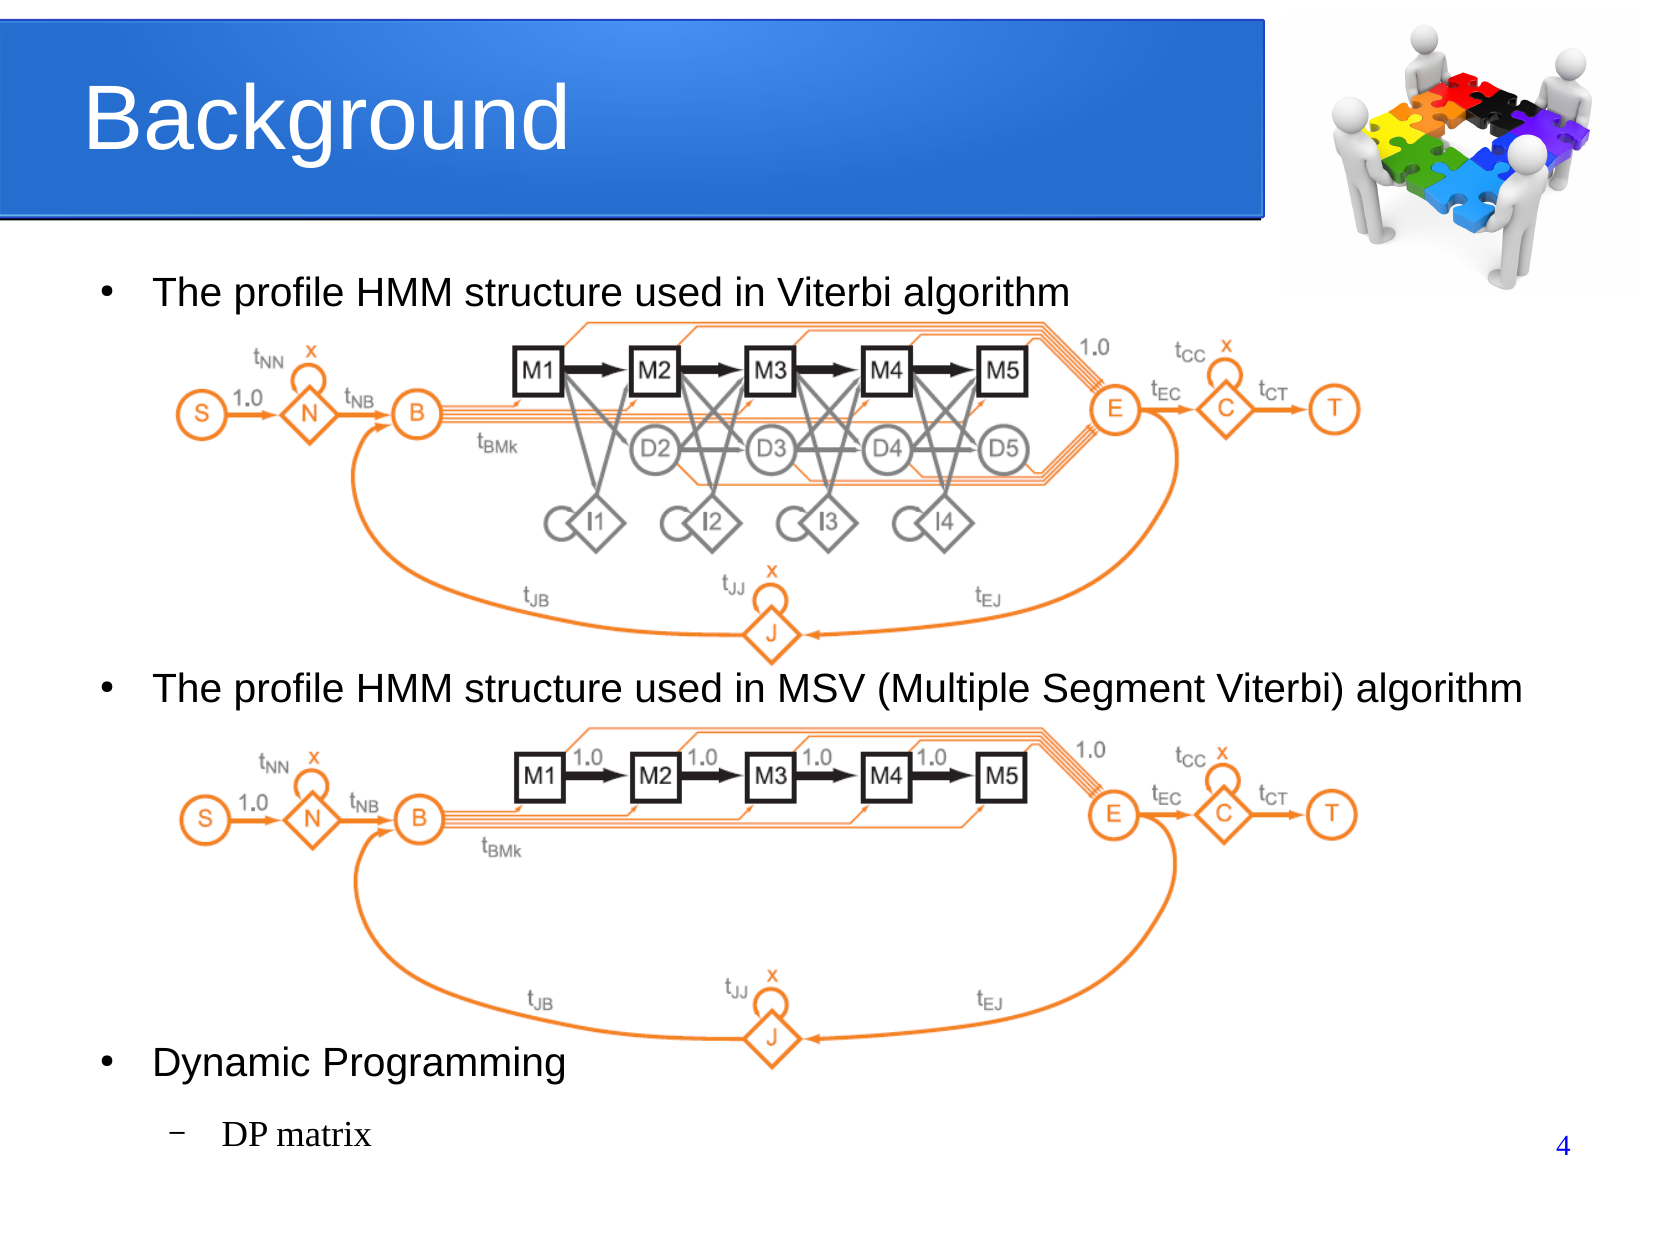

# Background
The profile HMM structure used in Viterbi algorithm
The profile HMM structure used in MSV (Multiple Segment Viterbi) algorithm
Dynamic Programming
DP matrix
4